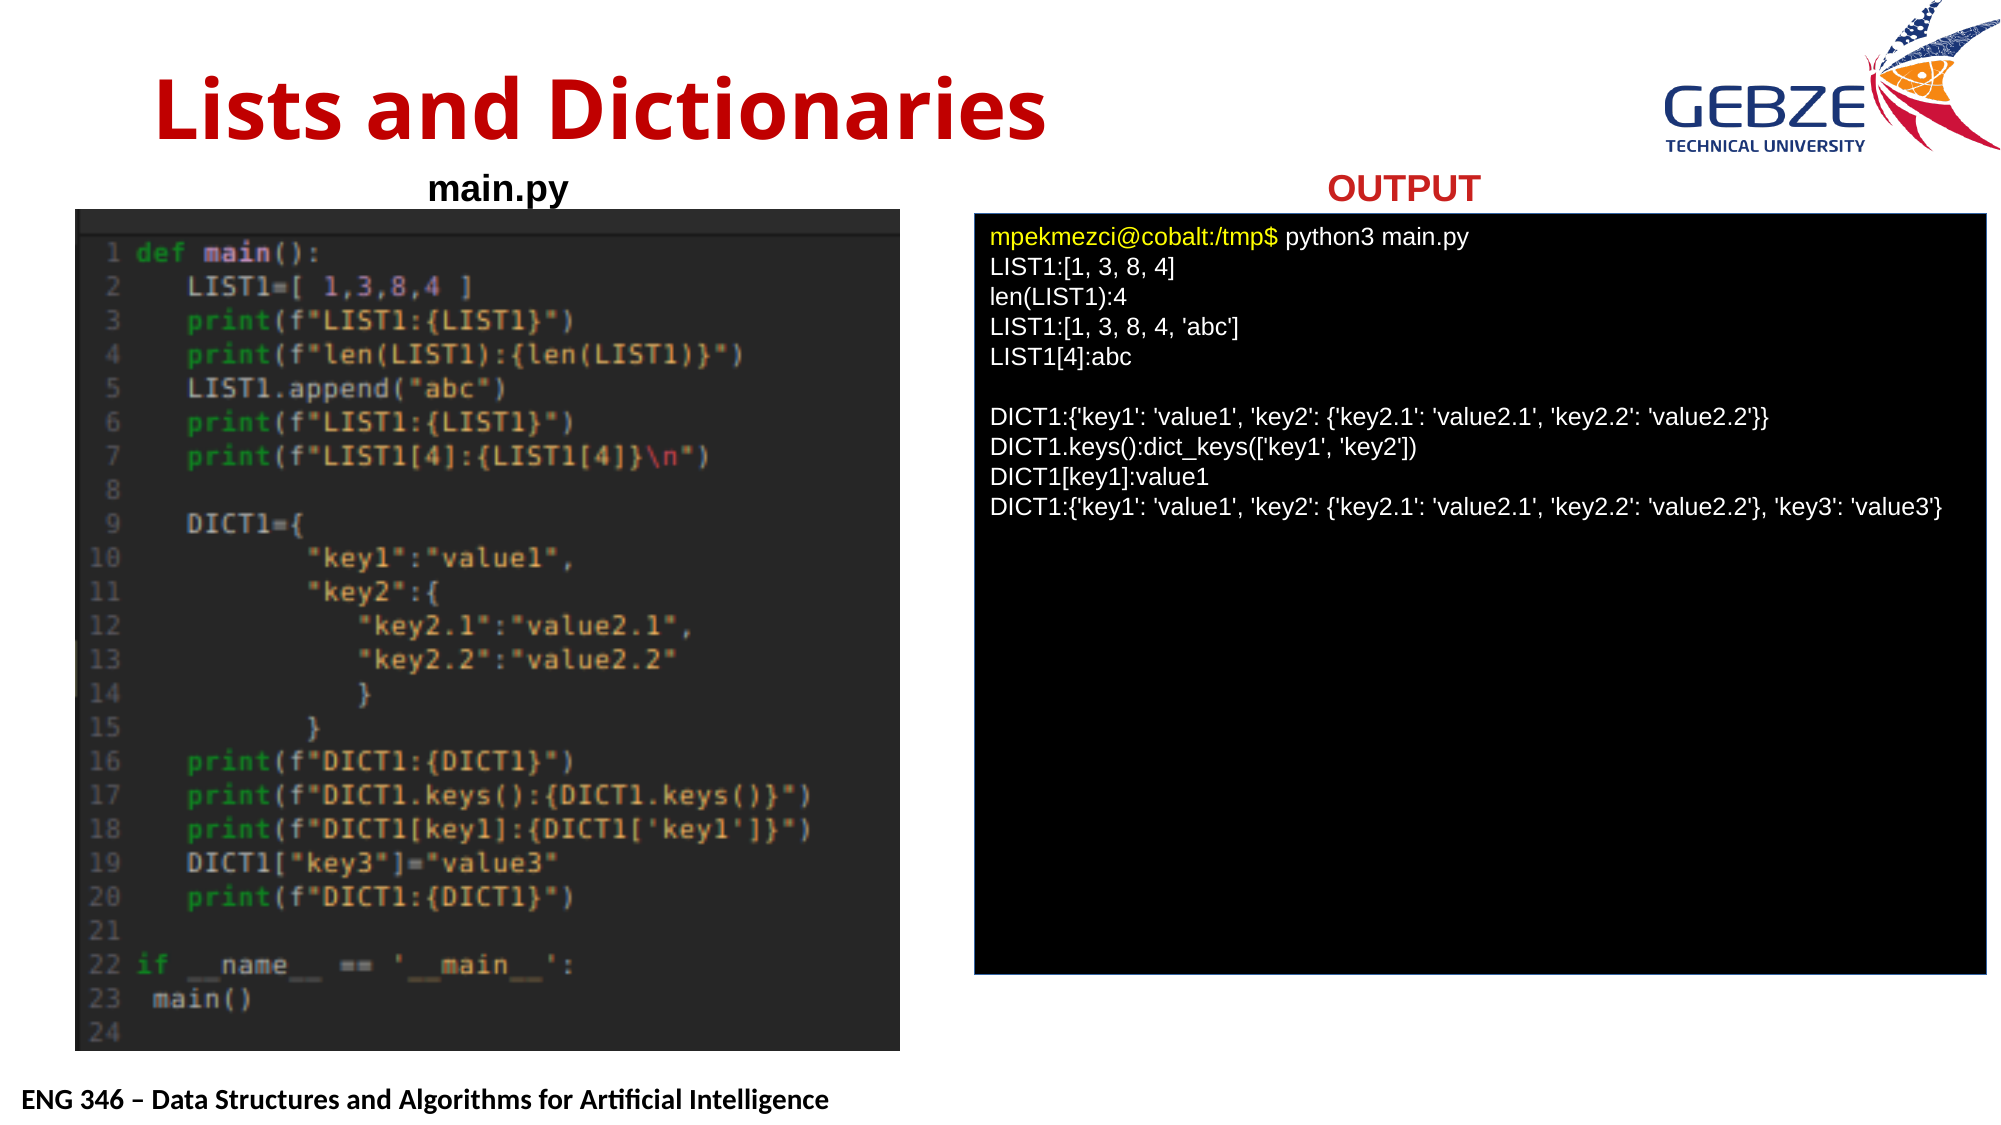

# Lists and Dictionaries
main.py
OUTPUT
mpekmezci@cobalt:/tmp$ python3 main.py
LIST1:[1, 3, 8, 4]
len(LIST1):4
LIST1:[1, 3, 8, 4, 'abc']
LIST1[4]:abc
DICT1:{'key1': 'value1', 'key2': {'key2.1': 'value2.1', 'key2.2': 'value2.2'}}
DICT1.keys():dict_keys(['key1', 'key2'])
DICT1[key1]:value1
DICT1:{'key1': 'value1', 'key2': {'key2.1': 'value2.1', 'key2.2': 'value2.2'}, 'key3': 'value3'}